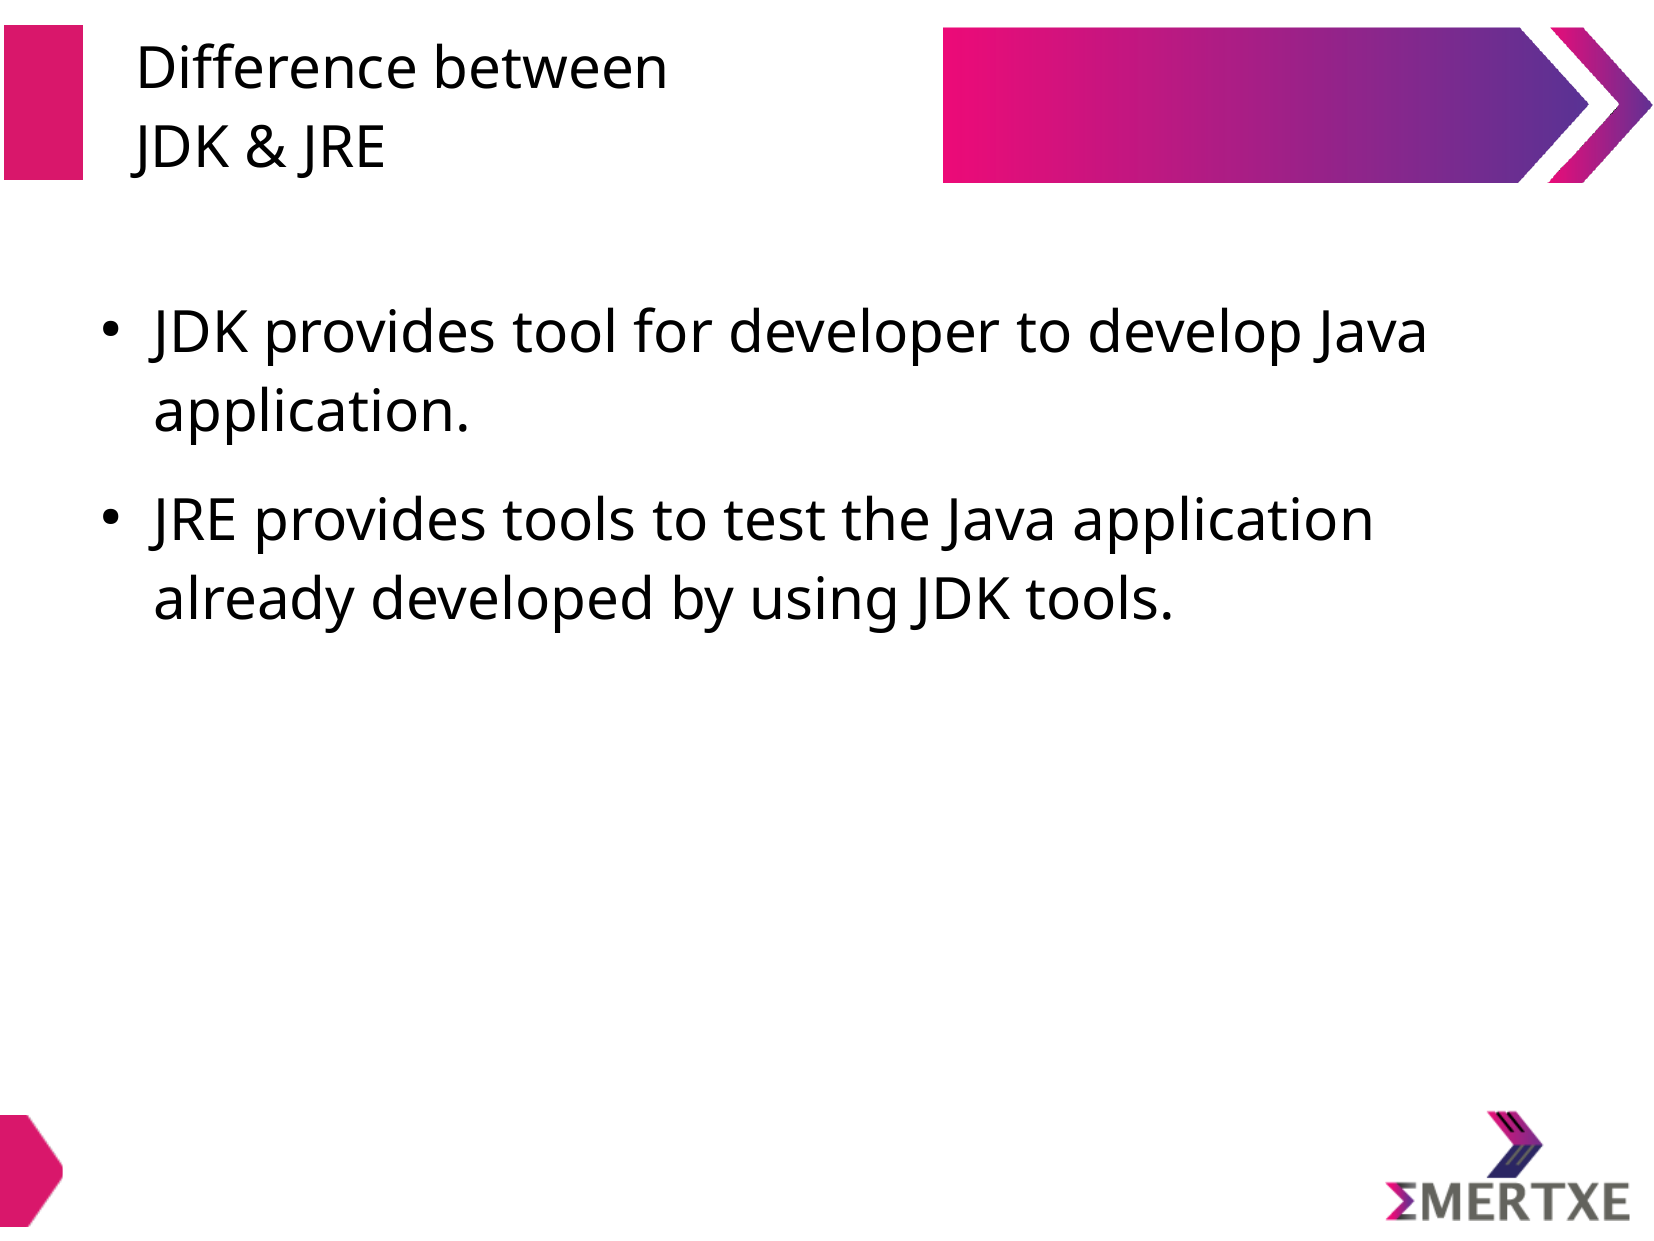

# Difference between JDK & JRE
JDK provides tool for developer to develop Java application.
JRE provides tools to test the Java application already developed by using JDK tools.